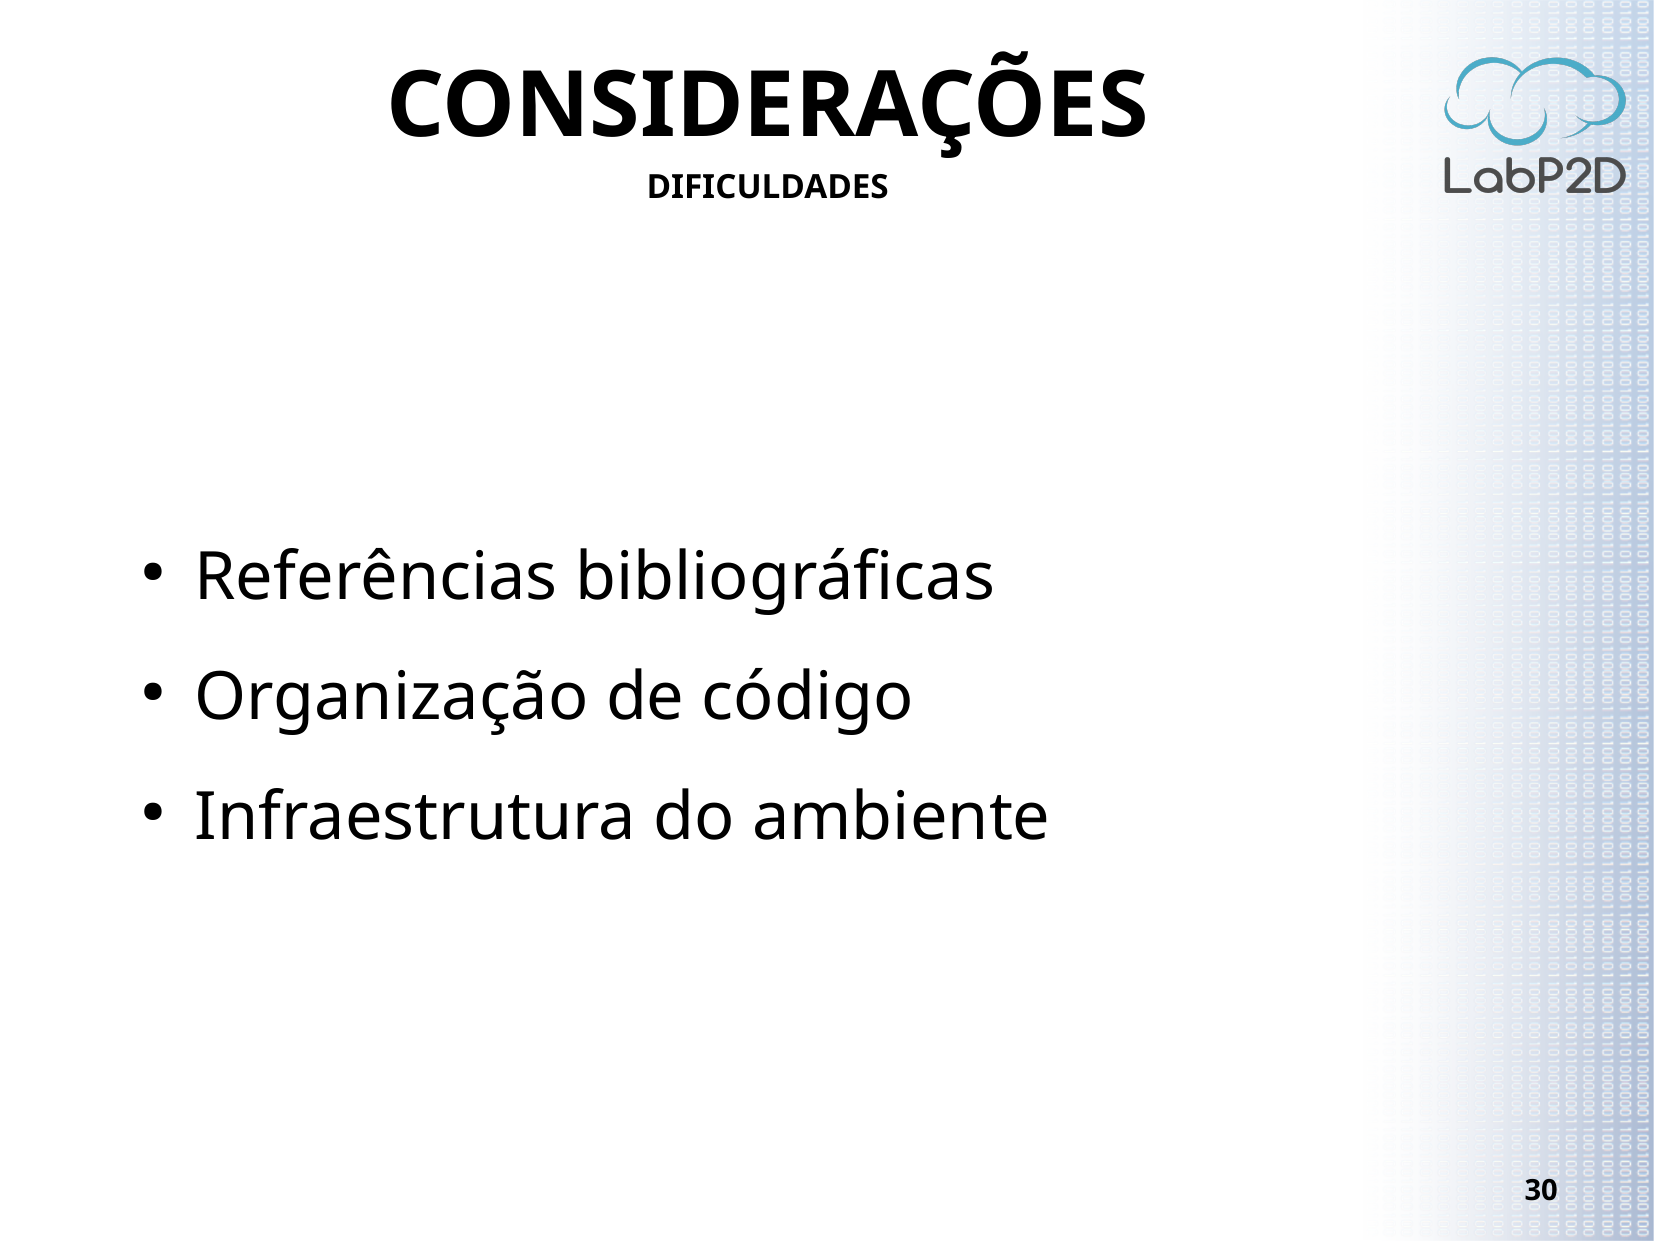

# CONSIDERAÇÕES DIFICULDADES
Referências bibliográficas
Organização de código
Infraestrutura do ambiente
30